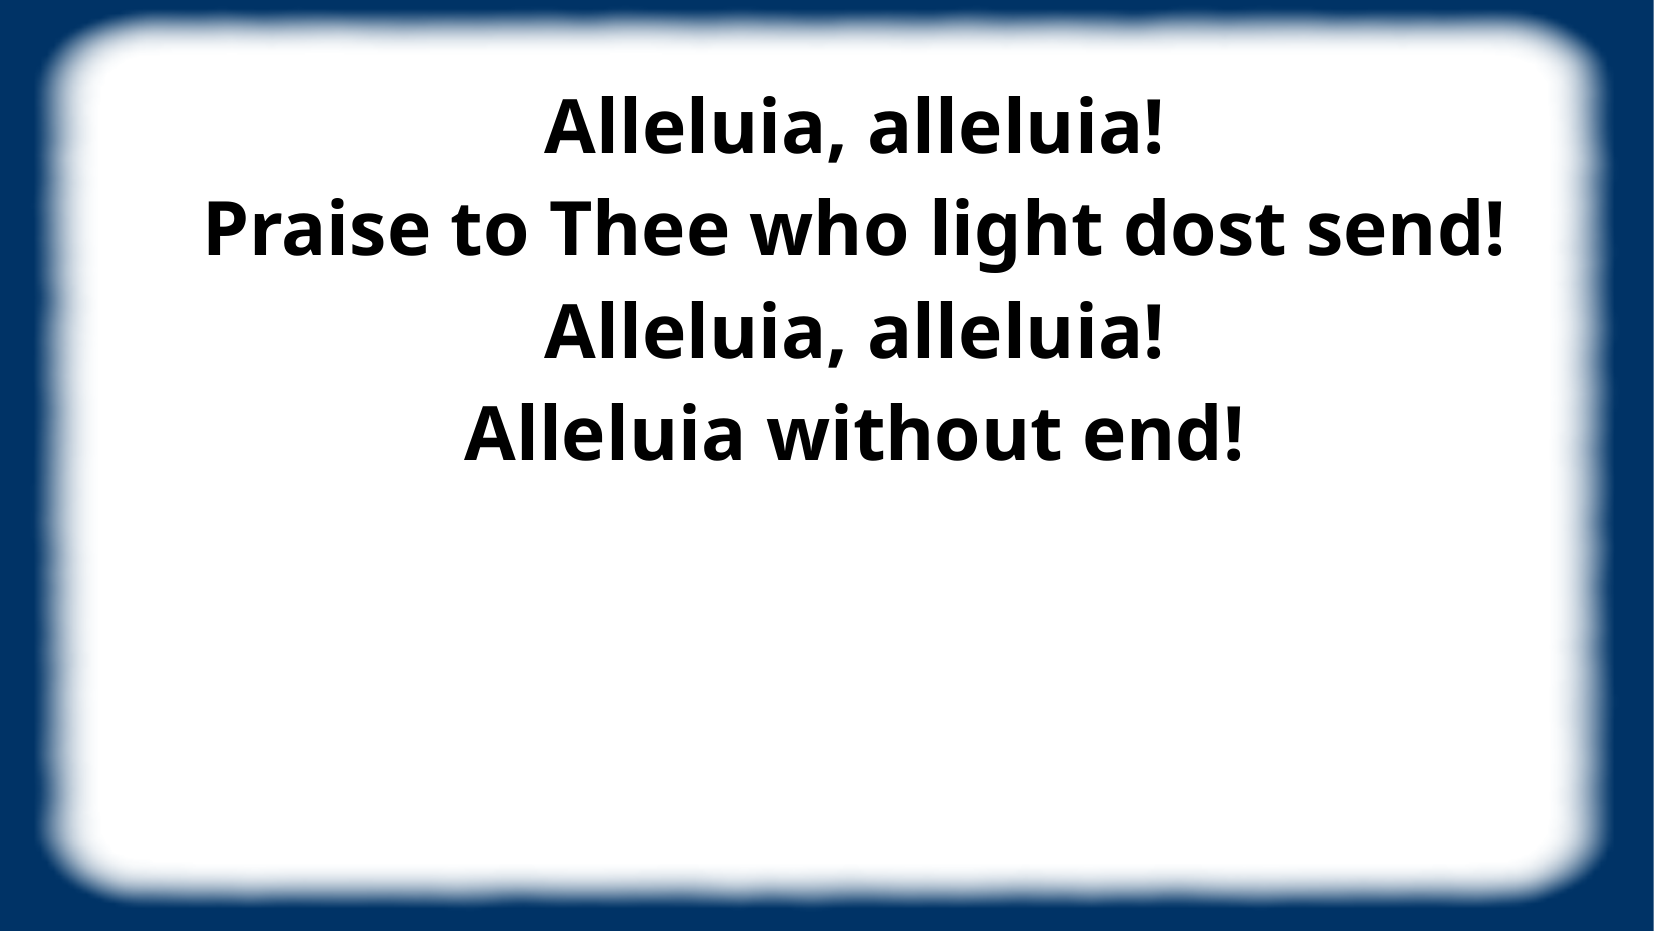

Alleluia, alleluia!
Praise to Thee who light dost send!
Alleluia, alleluia!
Alleluia without end!